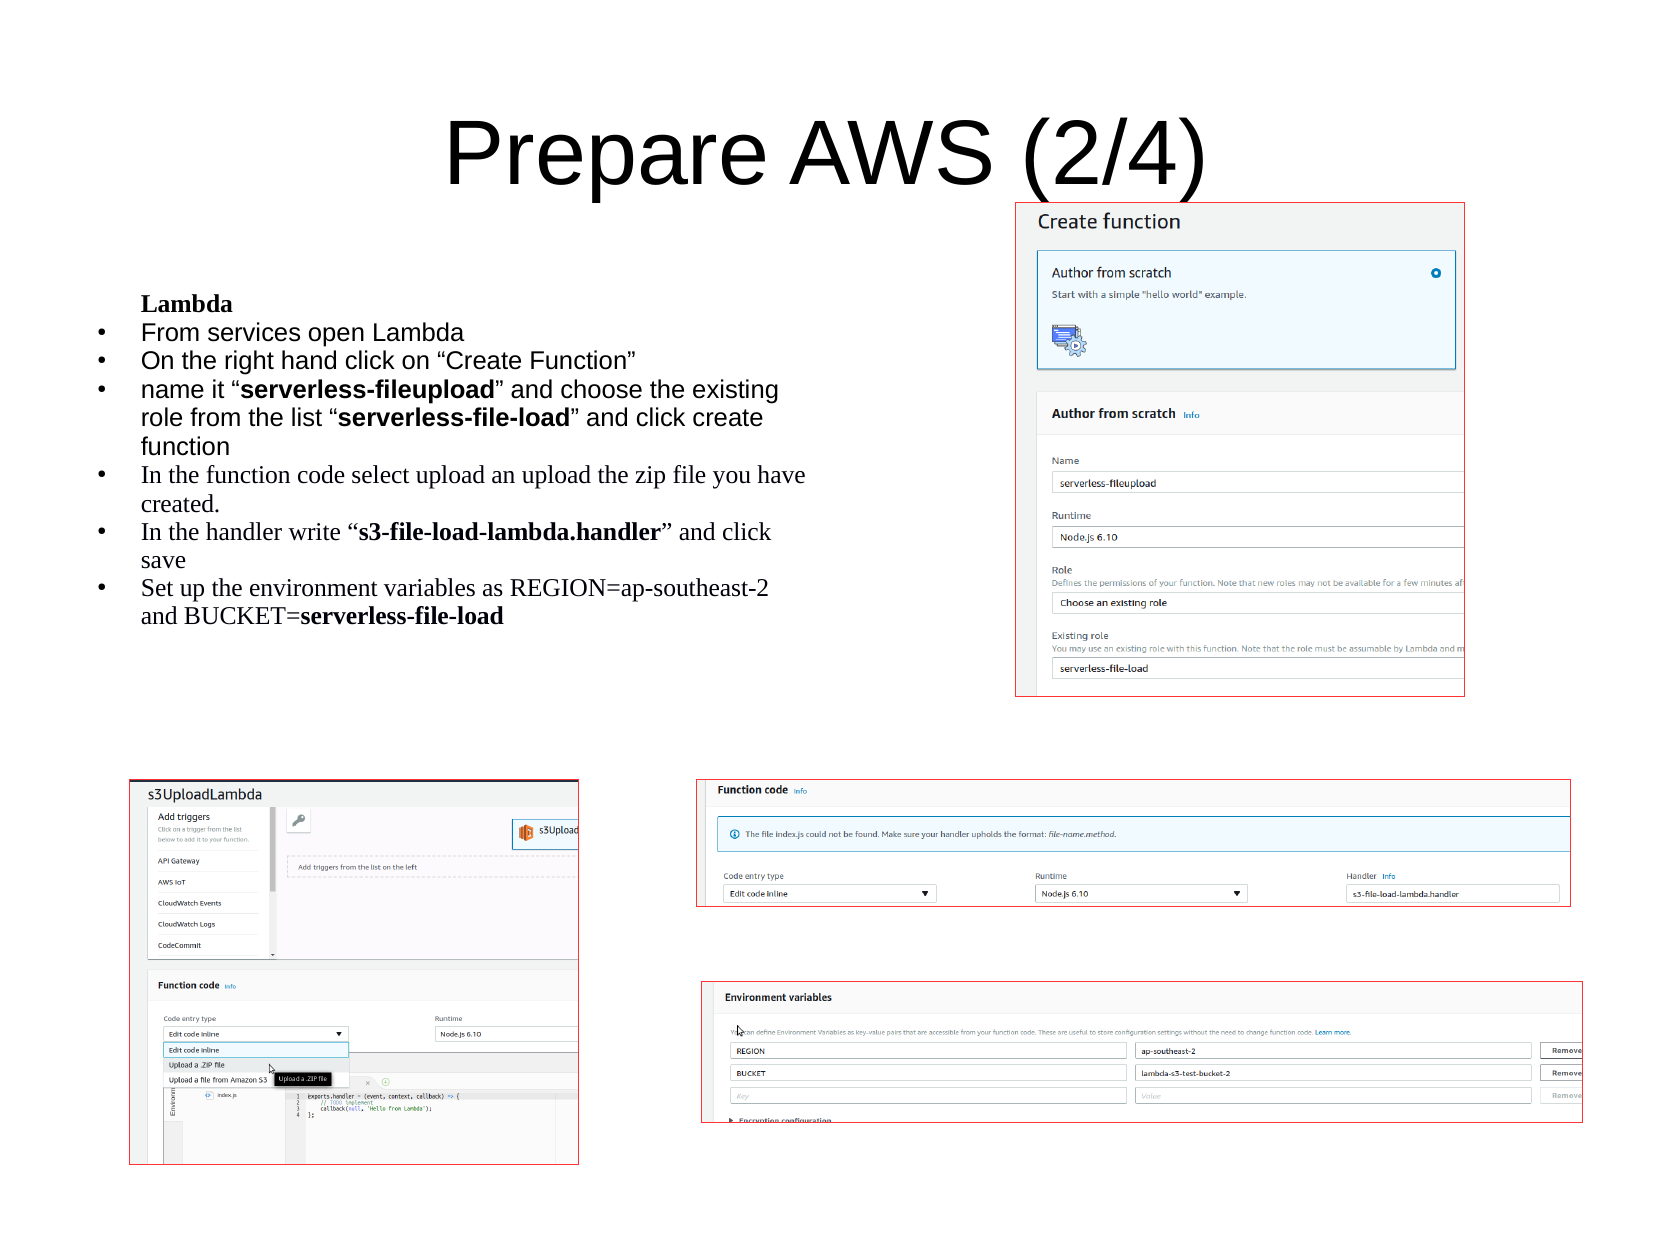

# Prepare AWS (2/4)
Lambda
From services open Lambda
On the right hand click on “Create Function”
name it “serverless-fileupload” and choose the existing role from the list “serverless-file-load” and click create function
In the function code select upload an upload the zip file you have created.
In the handler write “s3-file-load-lambda.handler” and click save
Set up the environment variables as REGION=ap-southeast-2 and BUCKET=serverless-file-load